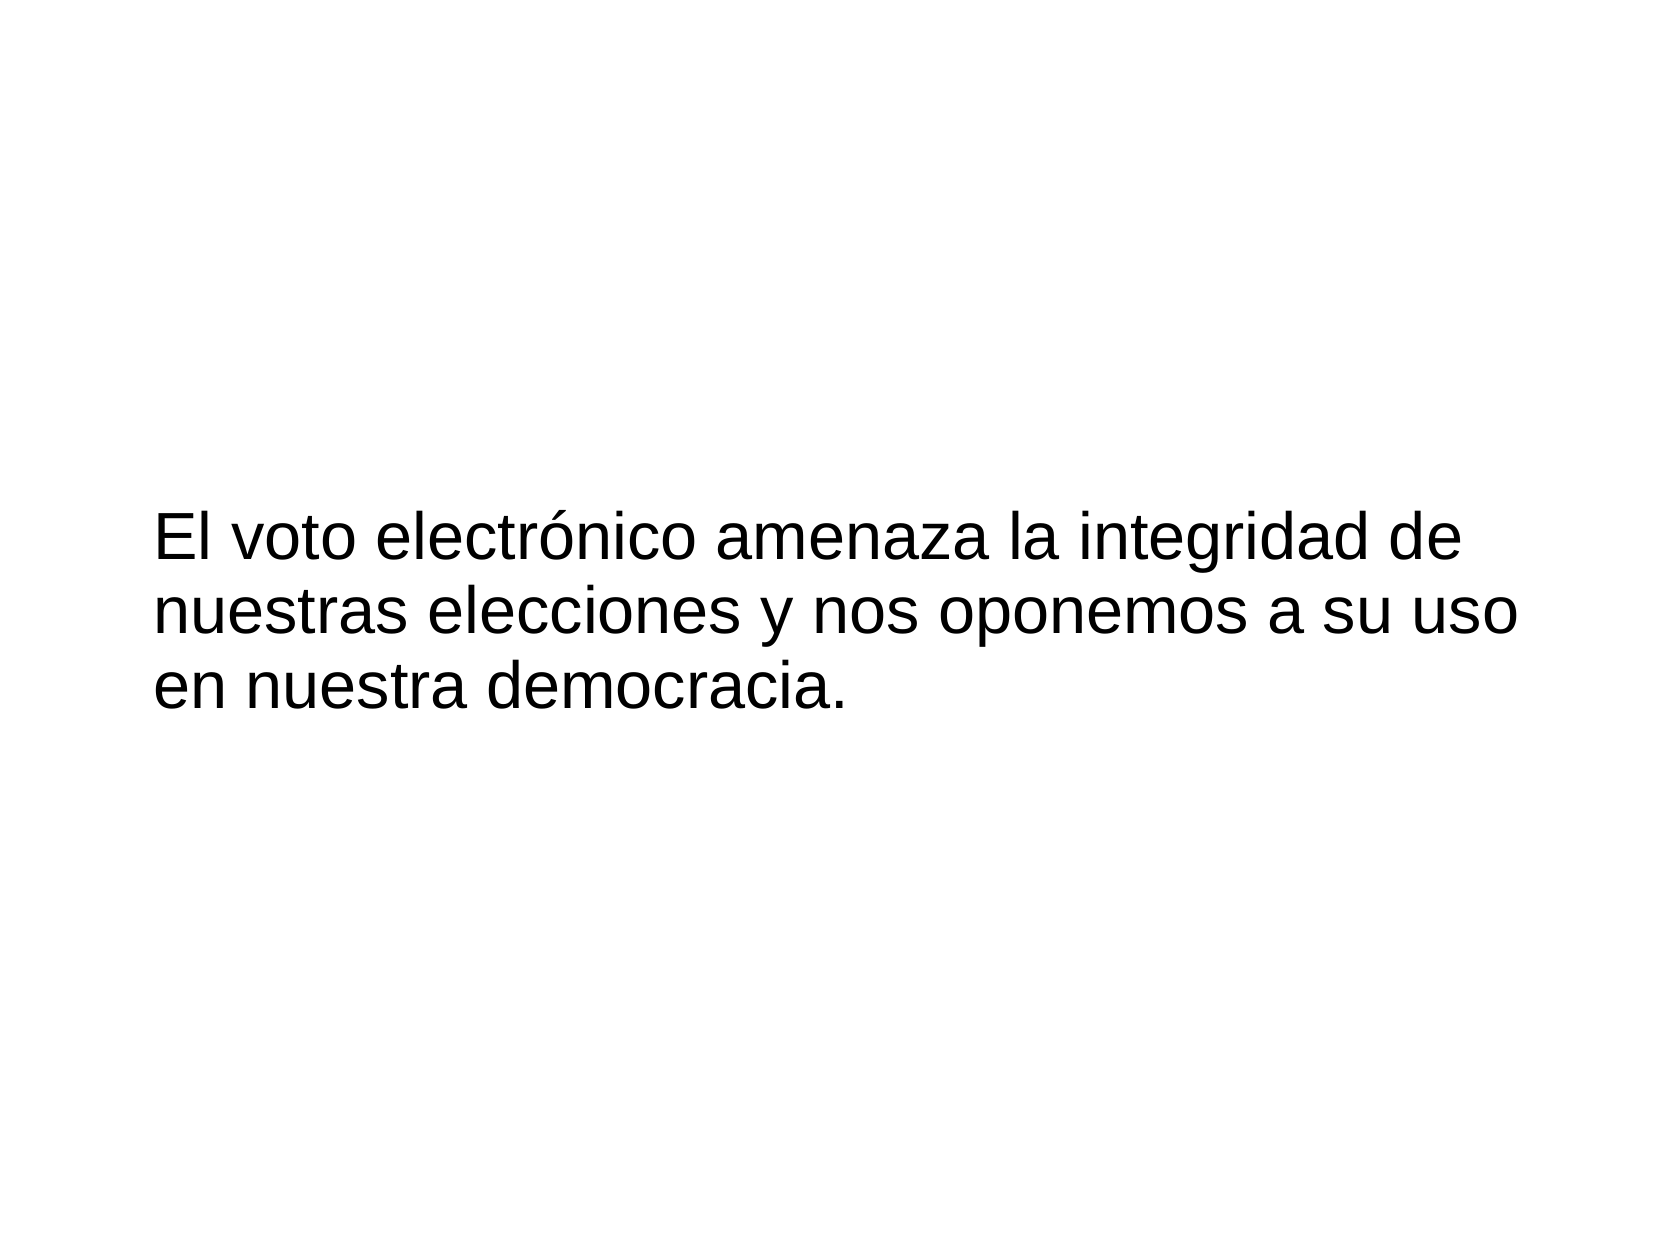

#
El voto electrónico amenaza la integridad de nuestras elecciones y nos oponemos a su uso en nuestra democracia.